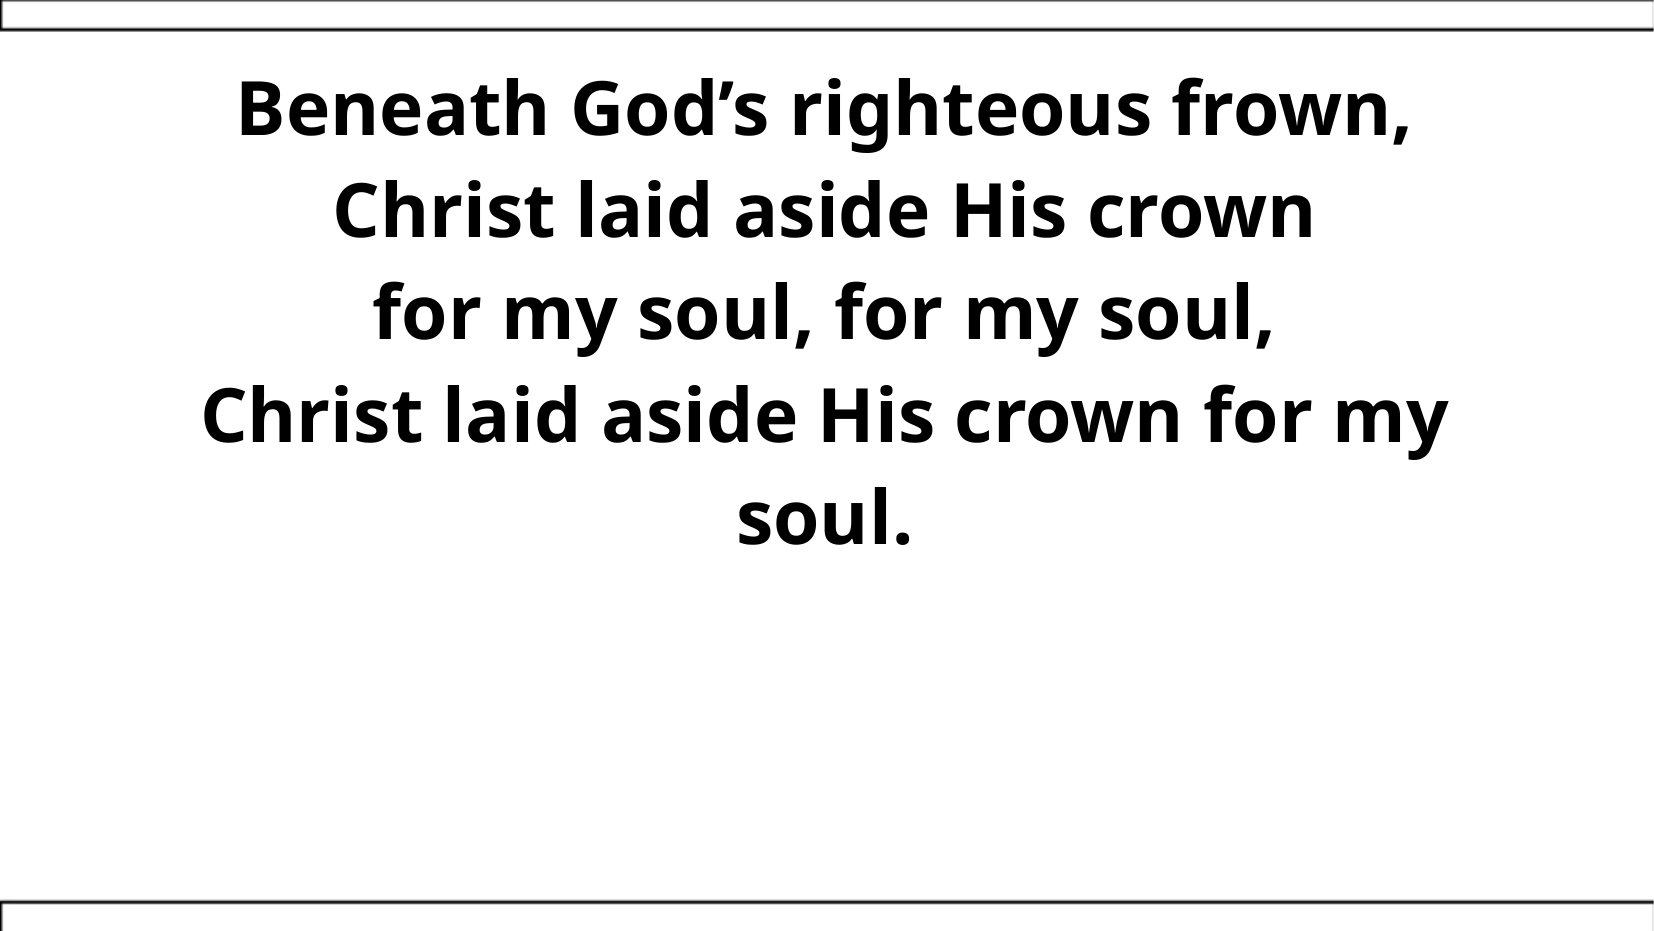

Beneath God’s righteous frown,
Christ laid aside His crown
for my soul, for my soul,
Christ laid aside His crown for my soul.